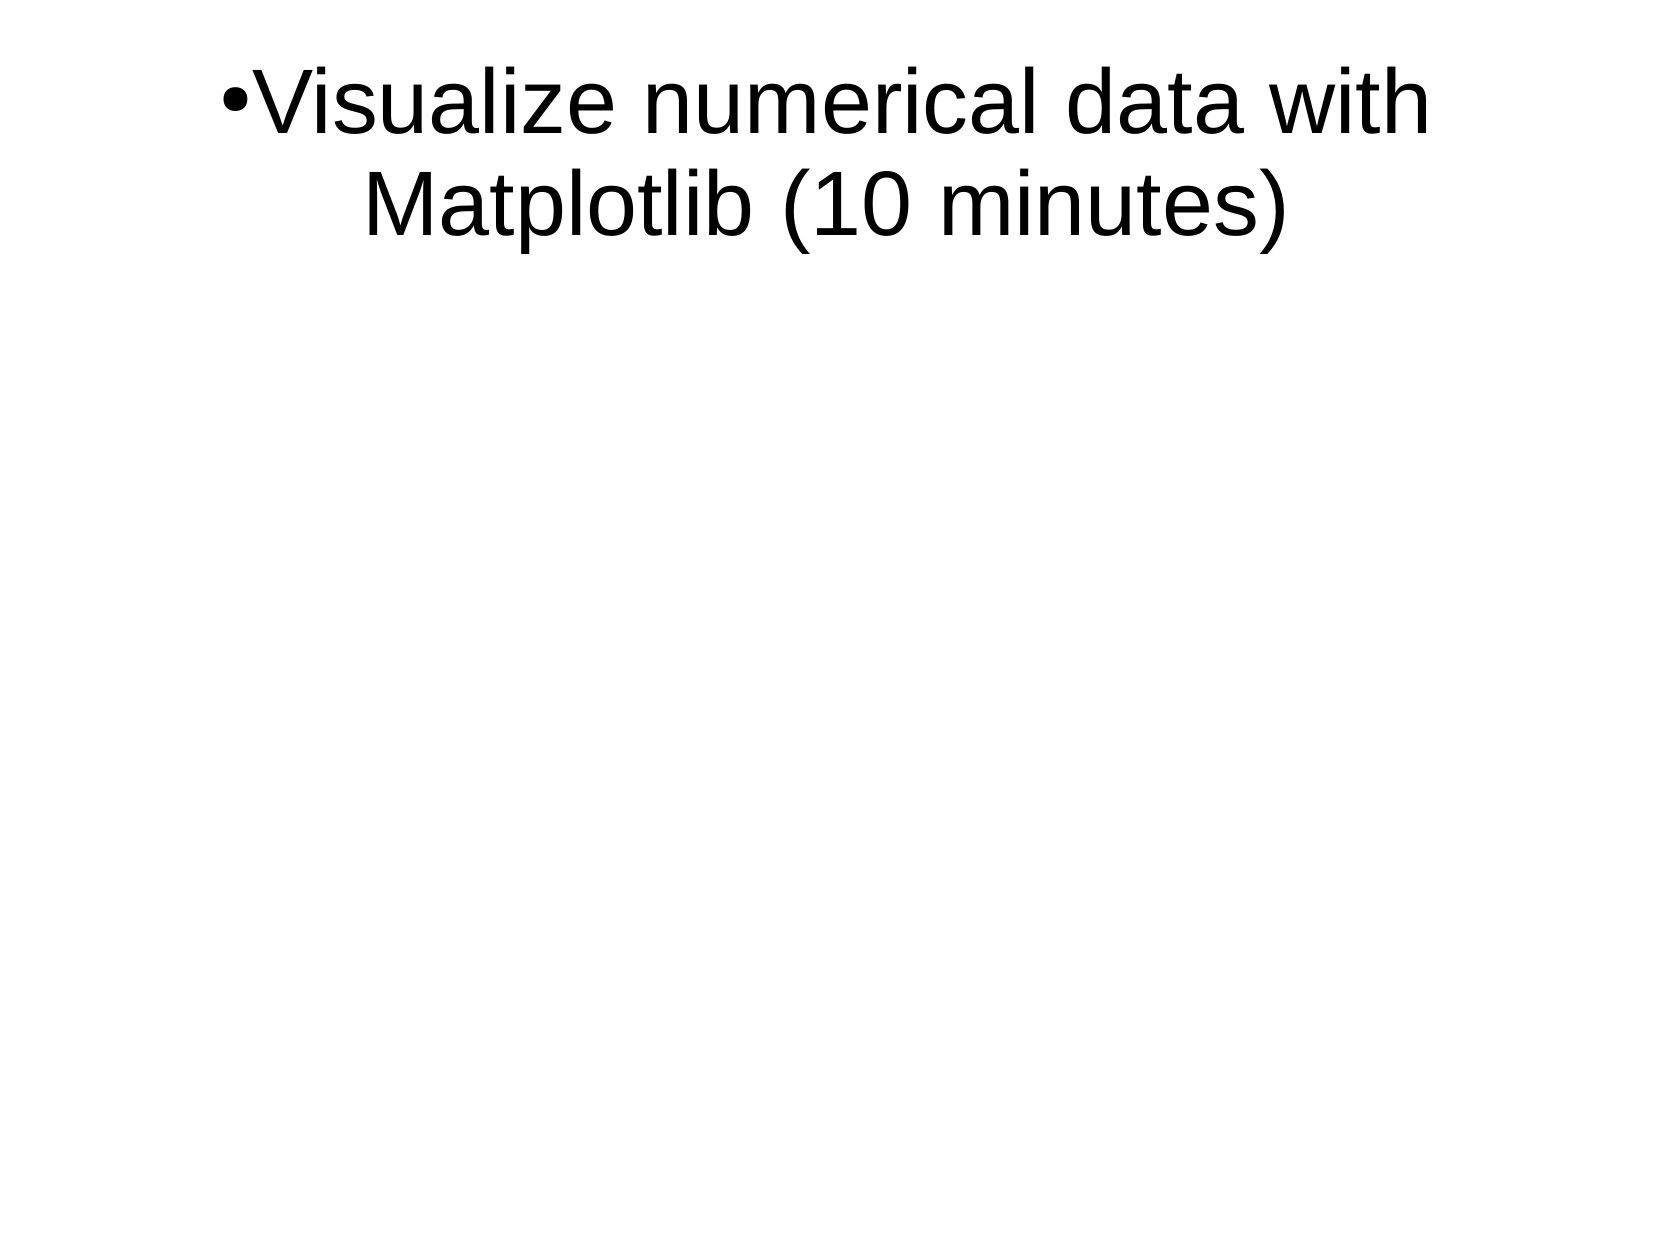

# Visualize numerical data with Matplotlib (10 minutes)